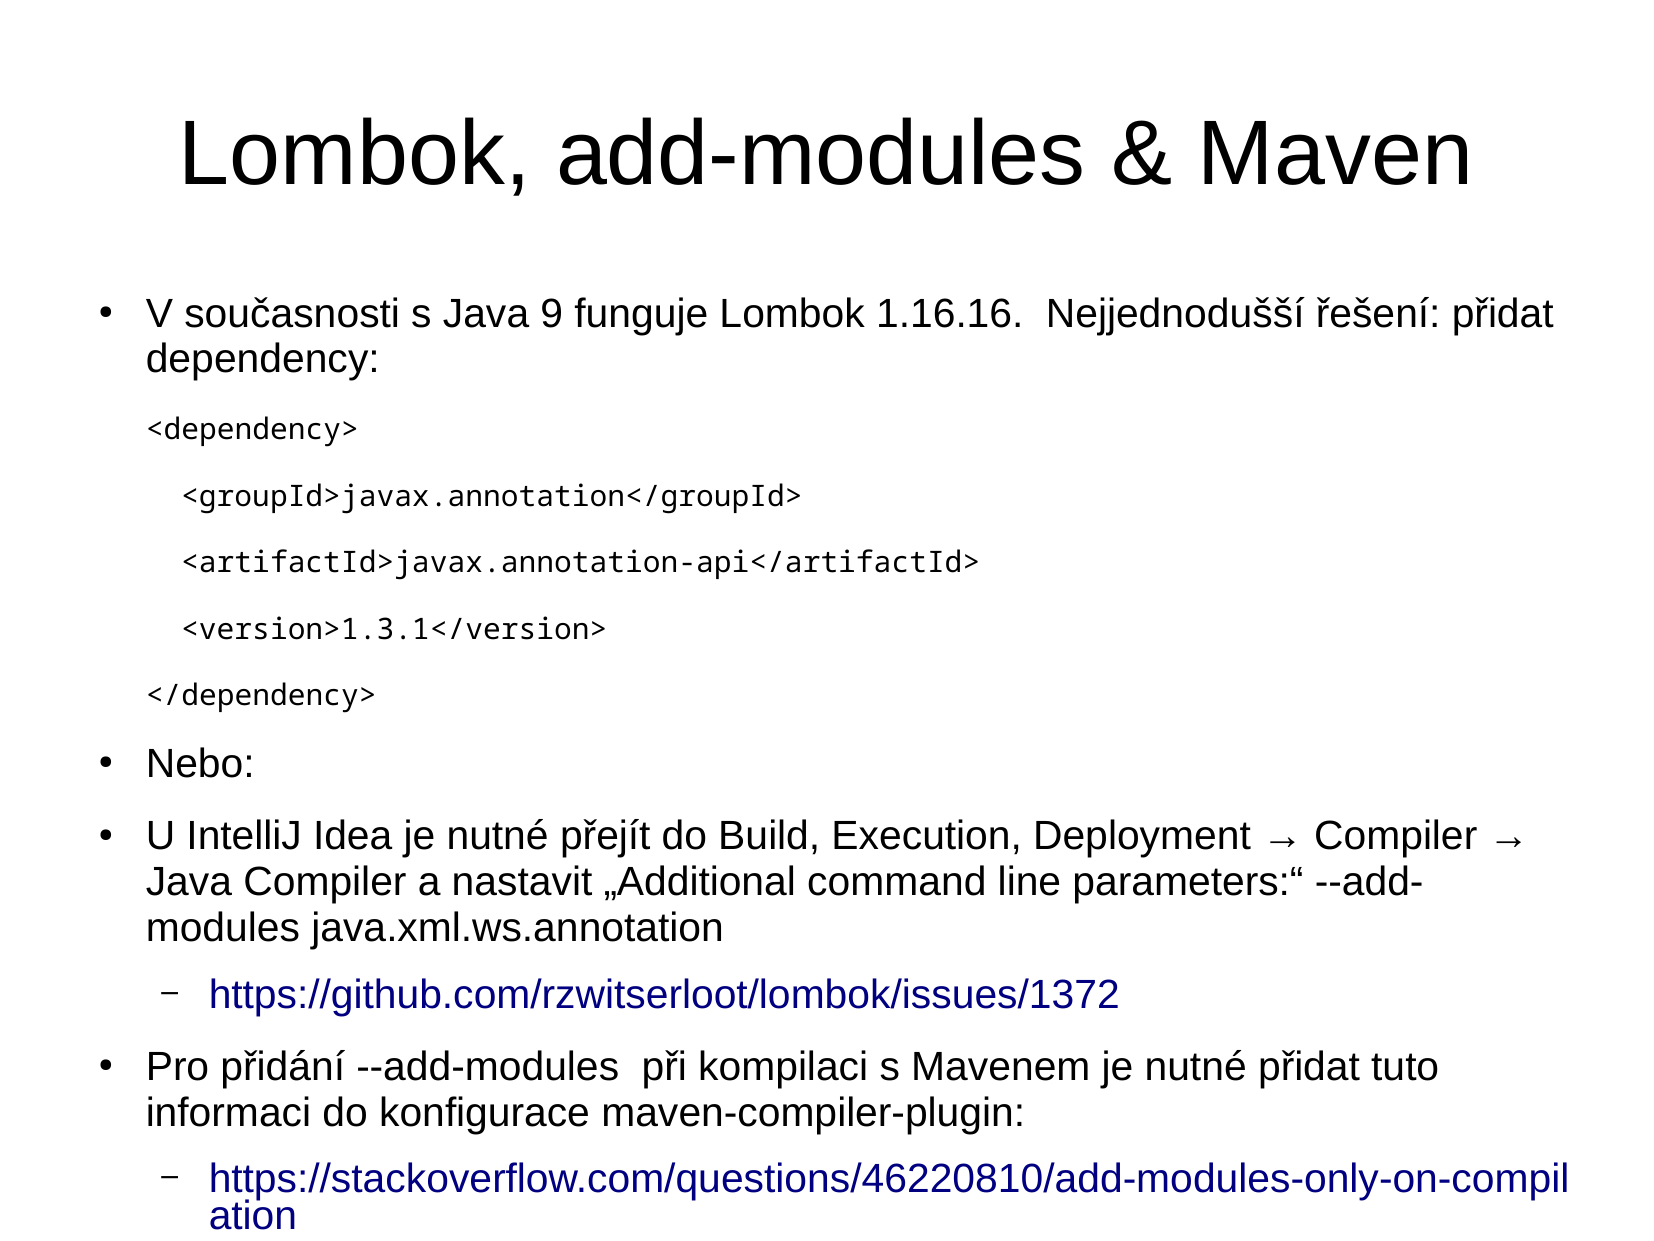

# Lombok, add-modules & Maven
V současnosti s Java 9 funguje Lombok 1.16.16. Nejjednodušší řešení: přidat dependency:
<dependency>
 <groupId>javax.annotation</groupId>
 <artifactId>javax.annotation-api</artifactId>
 <version>1.3.1</version>
</dependency>
Nebo:
U IntelliJ Idea je nutné přejít do Build, Execution, Deployment → Compiler → Java Compiler a nastavit „Additional command line parameters:“ --add-modules java.xml.ws.annotation
https://github.com/rzwitserloot/lombok/issues/1372
Pro přidání --add-modules při kompilaci s Mavenem je nutné přidat tuto informaci do konfigurace maven-compiler-plugin:
https://stackoverflow.com/questions/46220810/add-modules-only-on-compilation